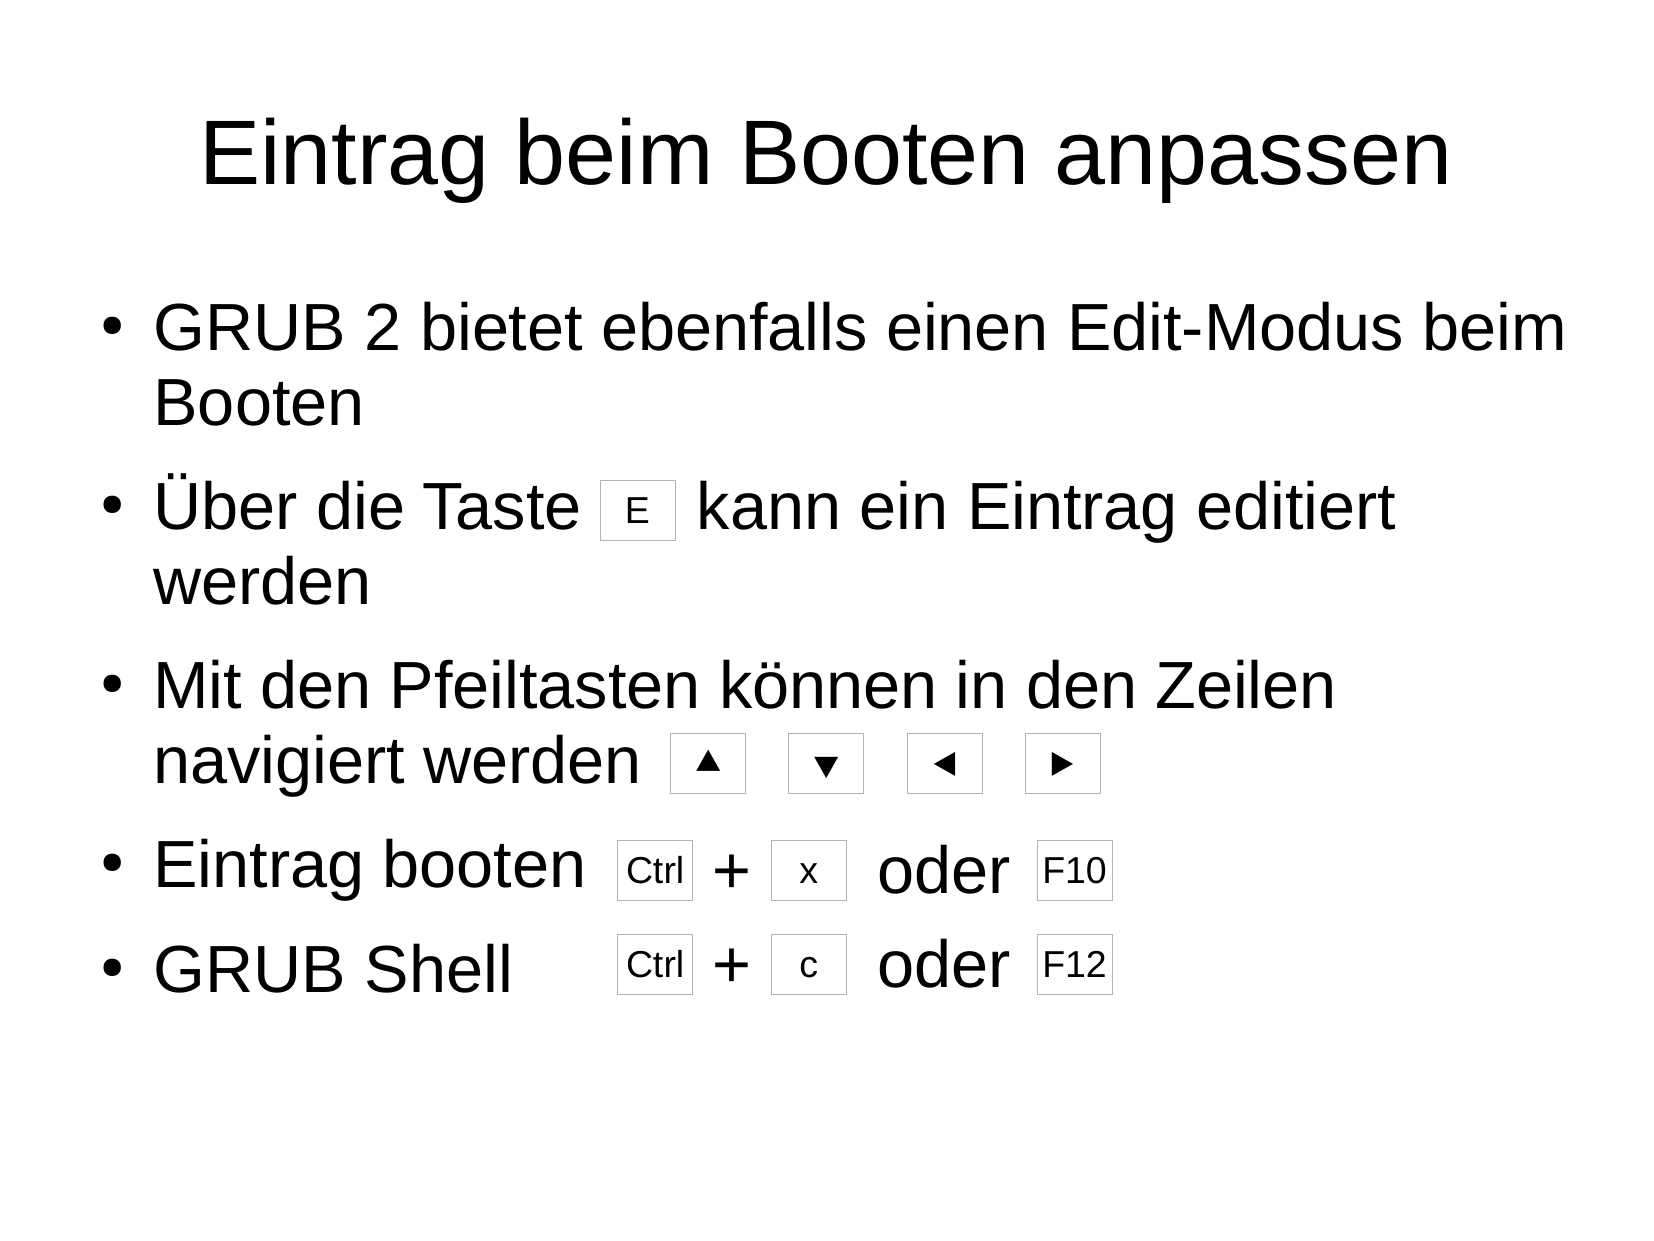

# Eintrag beim Booten anpassen
GRUB 2 bietet ebenfalls einen Edit-Modus beim Booten
Über die Taste 		 kann ein Eintrag editiert werden
Mit den Pfeiltasten können in den Zeilen navigiert werden
Eintrag booten
GRUB Shell
E
⯅
⯆
⯇
⯈
Ctrl
+
x
oder
F10
Ctrl
+
c
oder
F12